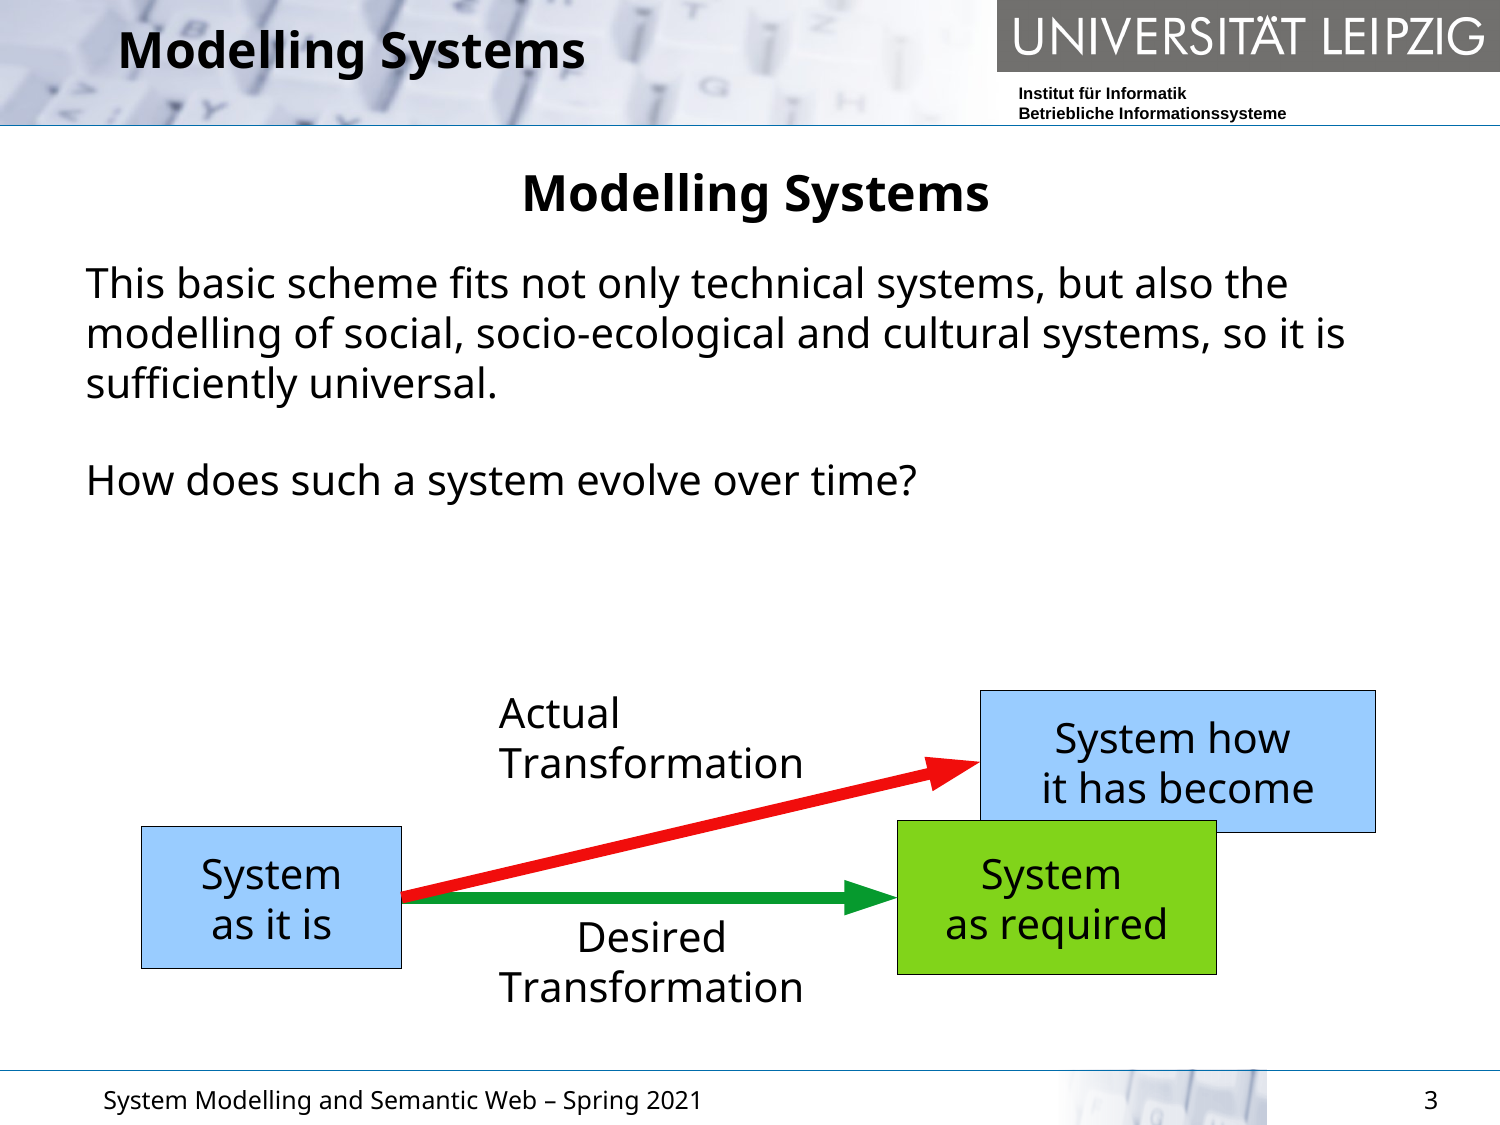

Modelling Systems
Modelling Systems
This basic scheme fits not only technical systems, but also the modelling of social, socio-ecological and cultural systems, so it is sufficiently universal.
How does such a system evolve over time?
Actual
Transformation
System how
it has become
System
as required
System
as it is
Desired
Transformation
System Modelling and Semantic Web – Spring 2021
3